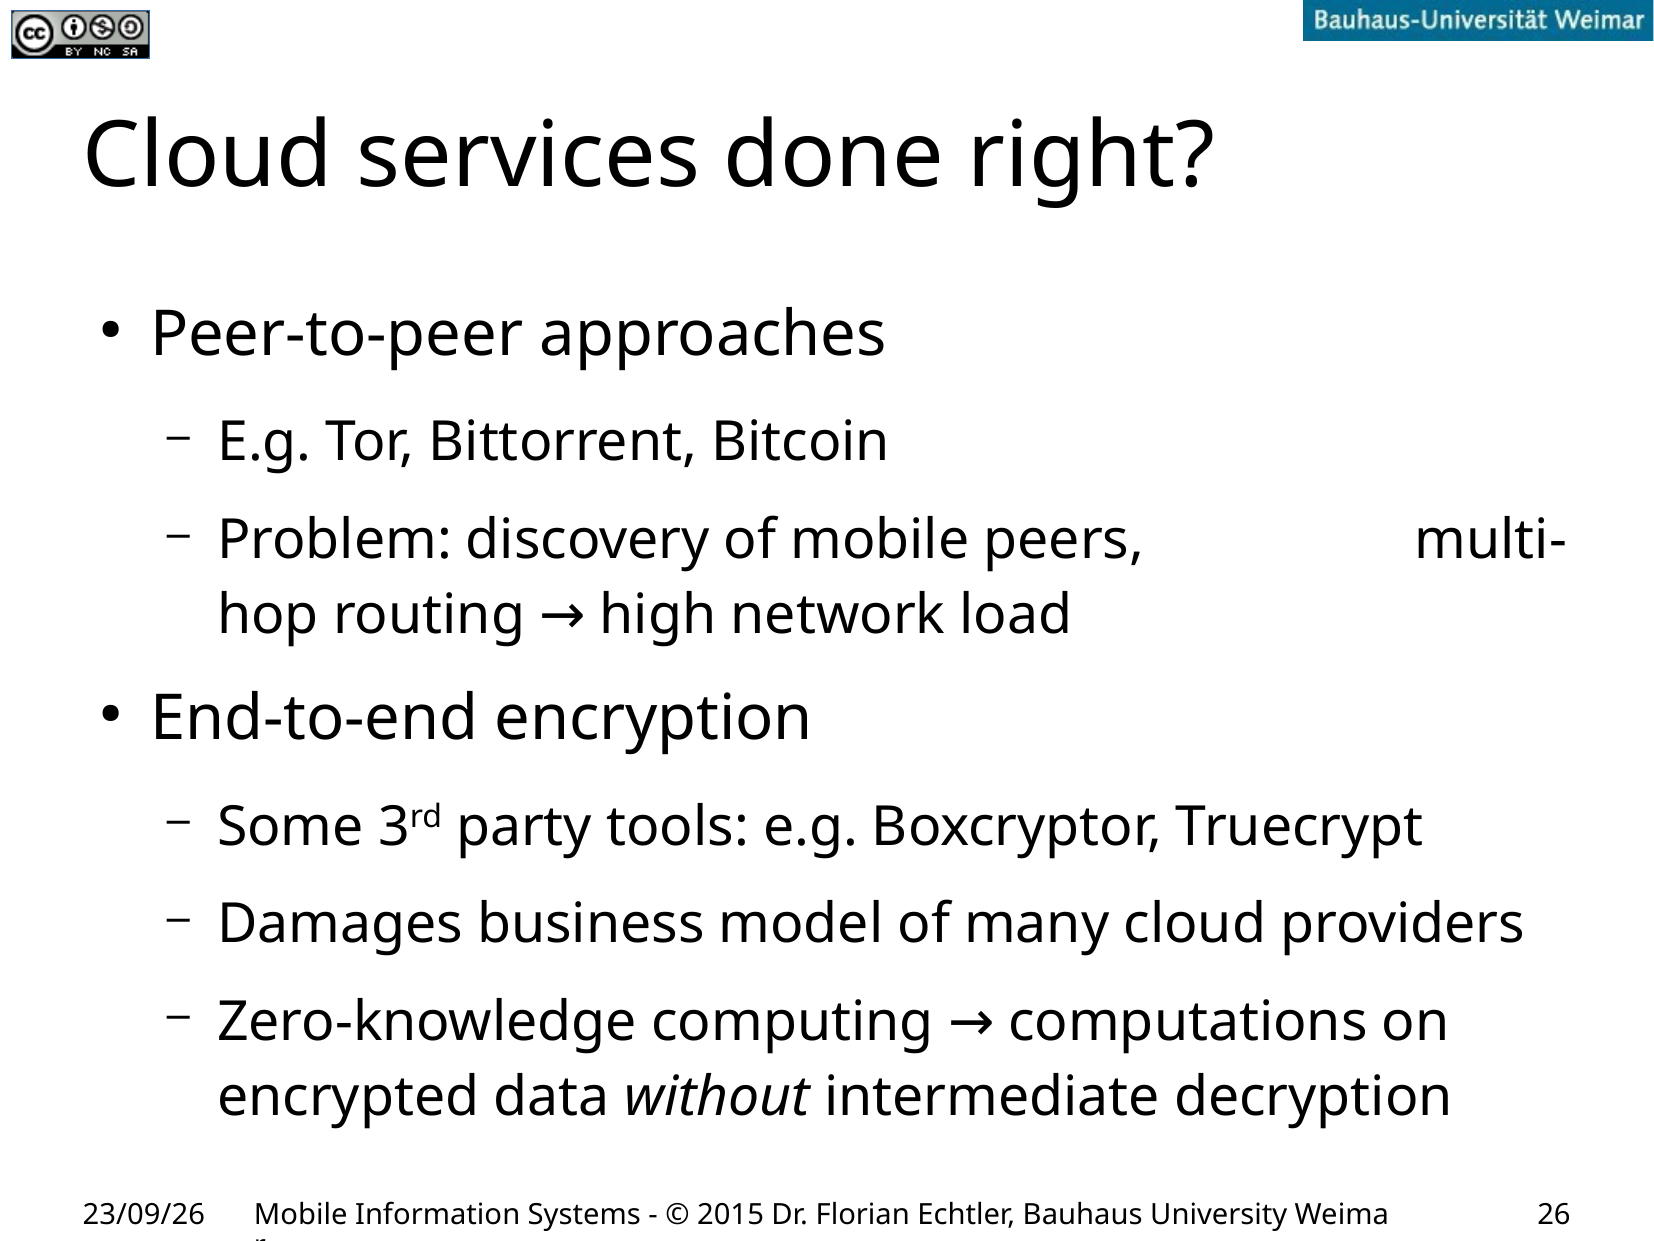

# Cloud services done right?
Peer-to-peer approaches
E.g. Tor, Bittorrent, Bitcoin
Problem: discovery of mobile peers, multi-hop routing → high network load
End-to-end encryption
Some 3rd party tools: e.g. Boxcryptor, Truecrypt
Damages business model of many cloud providers
Zero-knowledge computing → computations on encrypted data without intermediate decryption
Mobile Information Systems - © 2015 Dr. Florian Echtler, Bauhaus University Weimar
26